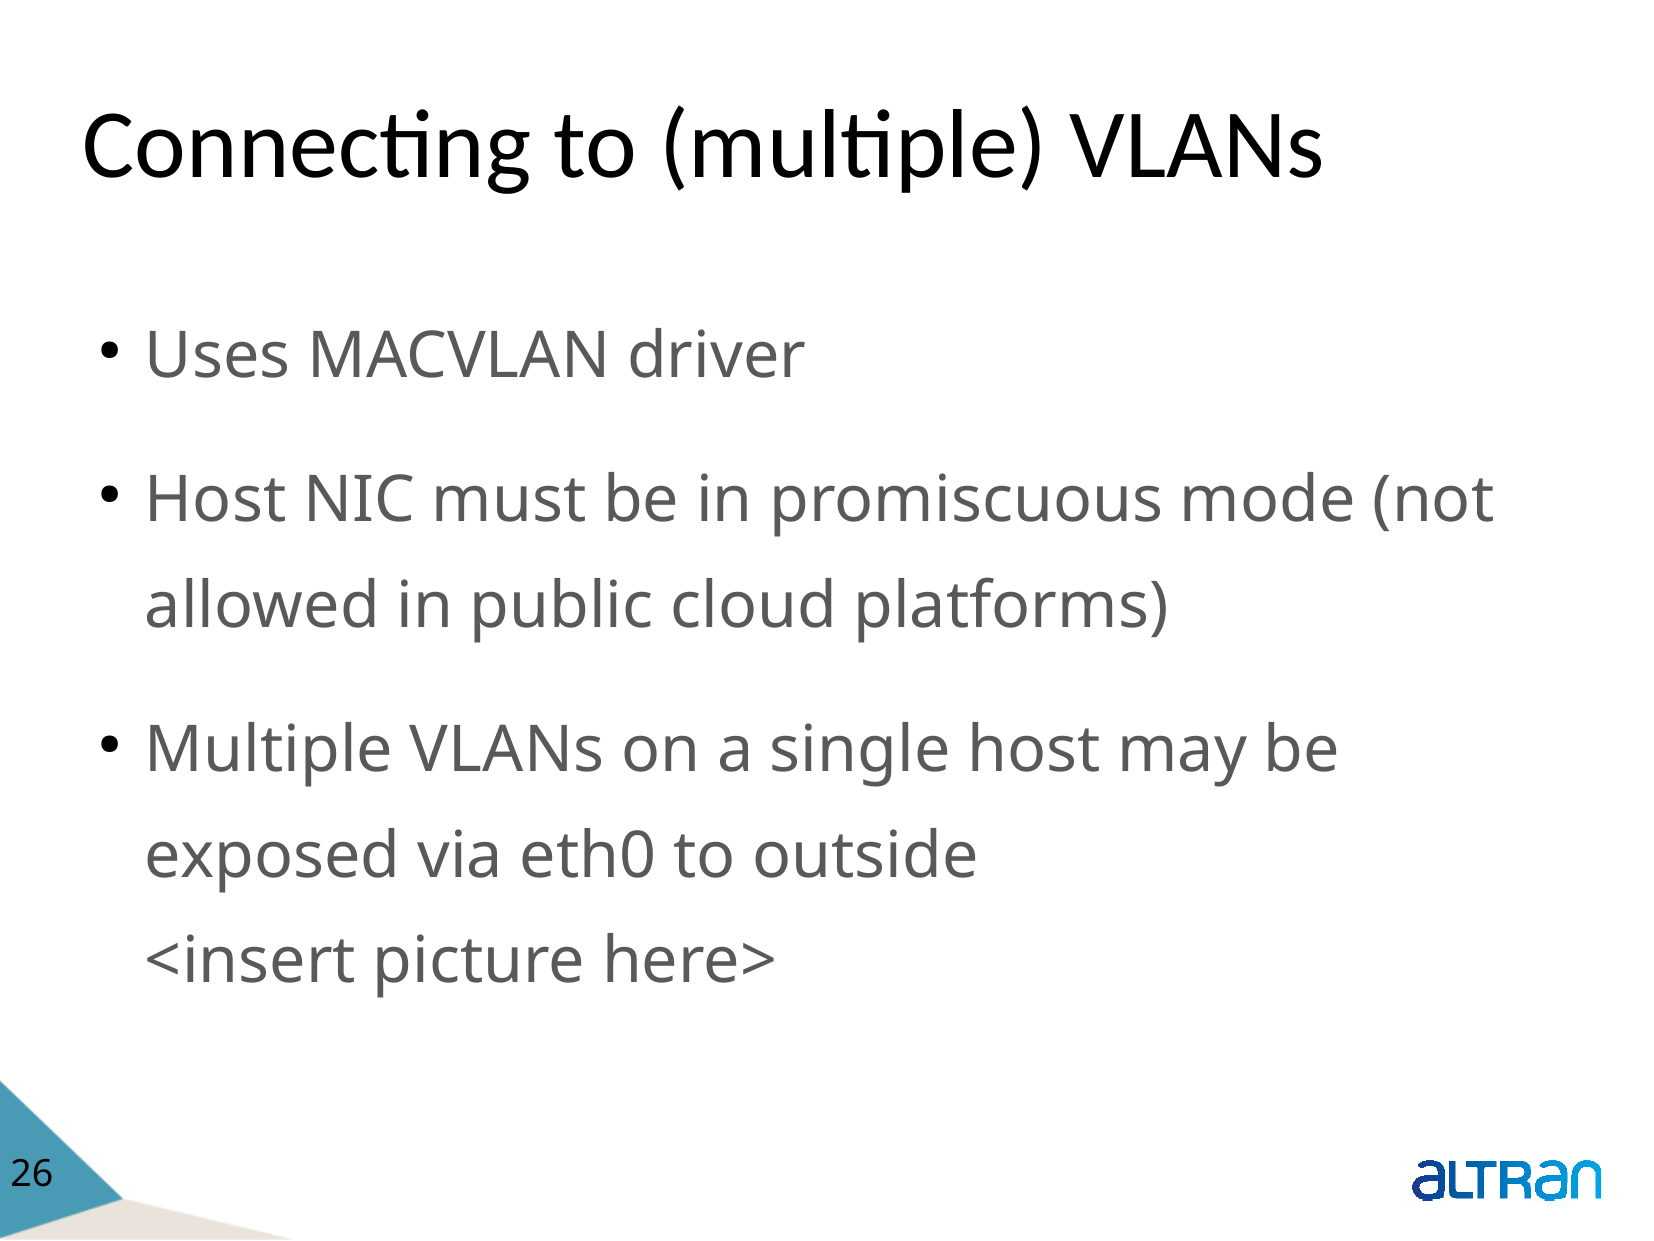

# Connecting to (multiple) VLANs
Uses MACVLAN driver
Host NIC must be in promiscuous mode (not allowed in public cloud platforms)
Multiple VLANs on a single host may be exposed via eth0 to outside
<insert picture here>
26